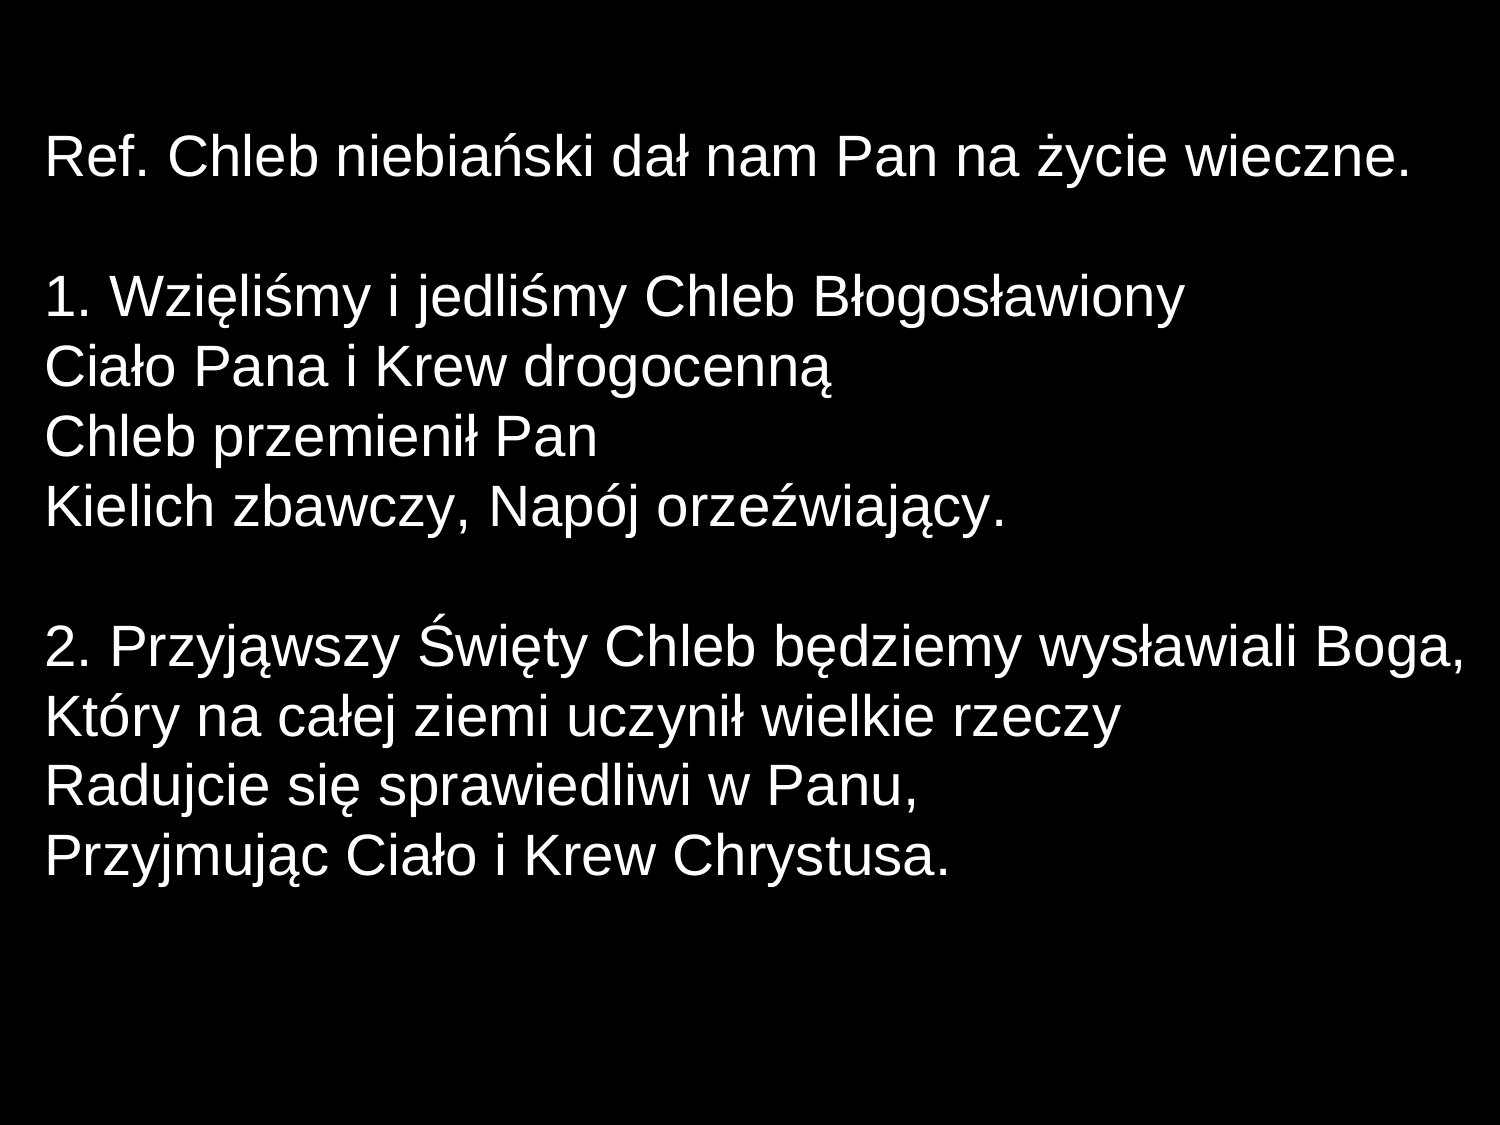

﻿Ref. Chleb niebiański dał nam Pan na życie wieczne.
1. Wzięliśmy i jedliśmy Chleb Błogosławiony
Ciało Pana i Krew drogocenną
Chleb przemienił Pan
Kielich zbawczy, Napój orzeźwiający.
2. Przyjąwszy Święty Chleb będziemy wysławiali Boga,
Który na całej ziemi uczynił wielkie rzeczy
Radujcie się sprawiedliwi w Panu,
Przyjmując Ciało i Krew Chrystusa.